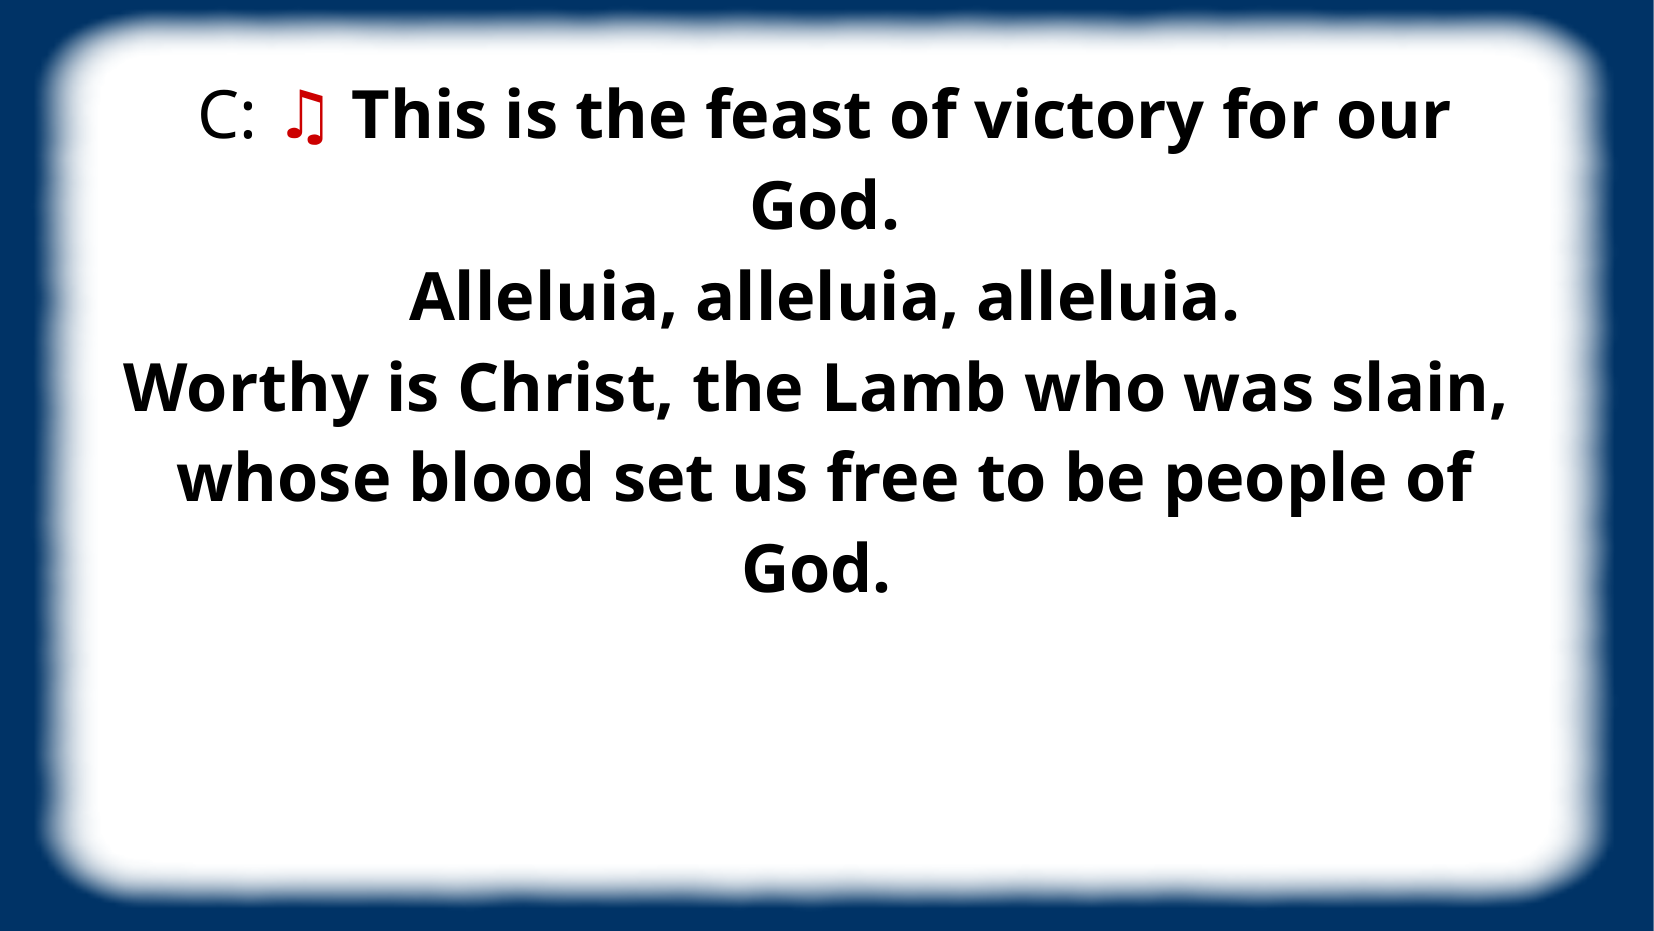

C: ♫ This is the feast of victory for our God.
Alleluia, alleluia, alleluia.
Worthy is Christ, the Lamb who was slain,
whose blood set us free to be people of God.